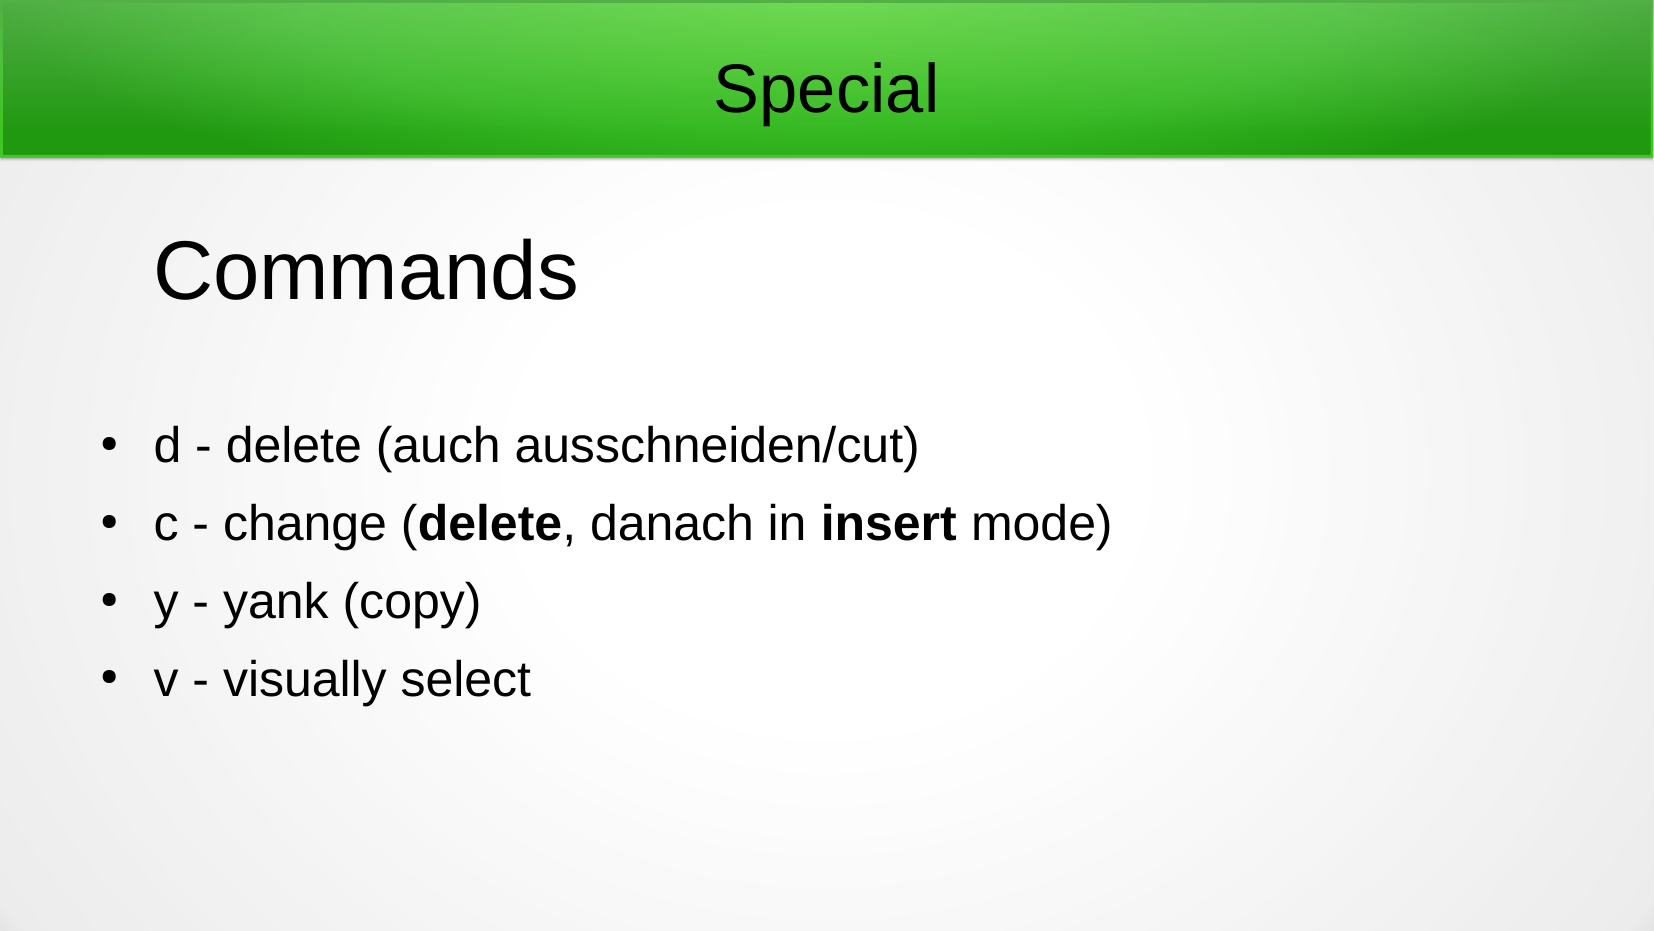

# Special
Commands
d - delete (auch ausschneiden/cut)
c - change (delete, danach in insert mode)
y - yank (copy)
v - visually select